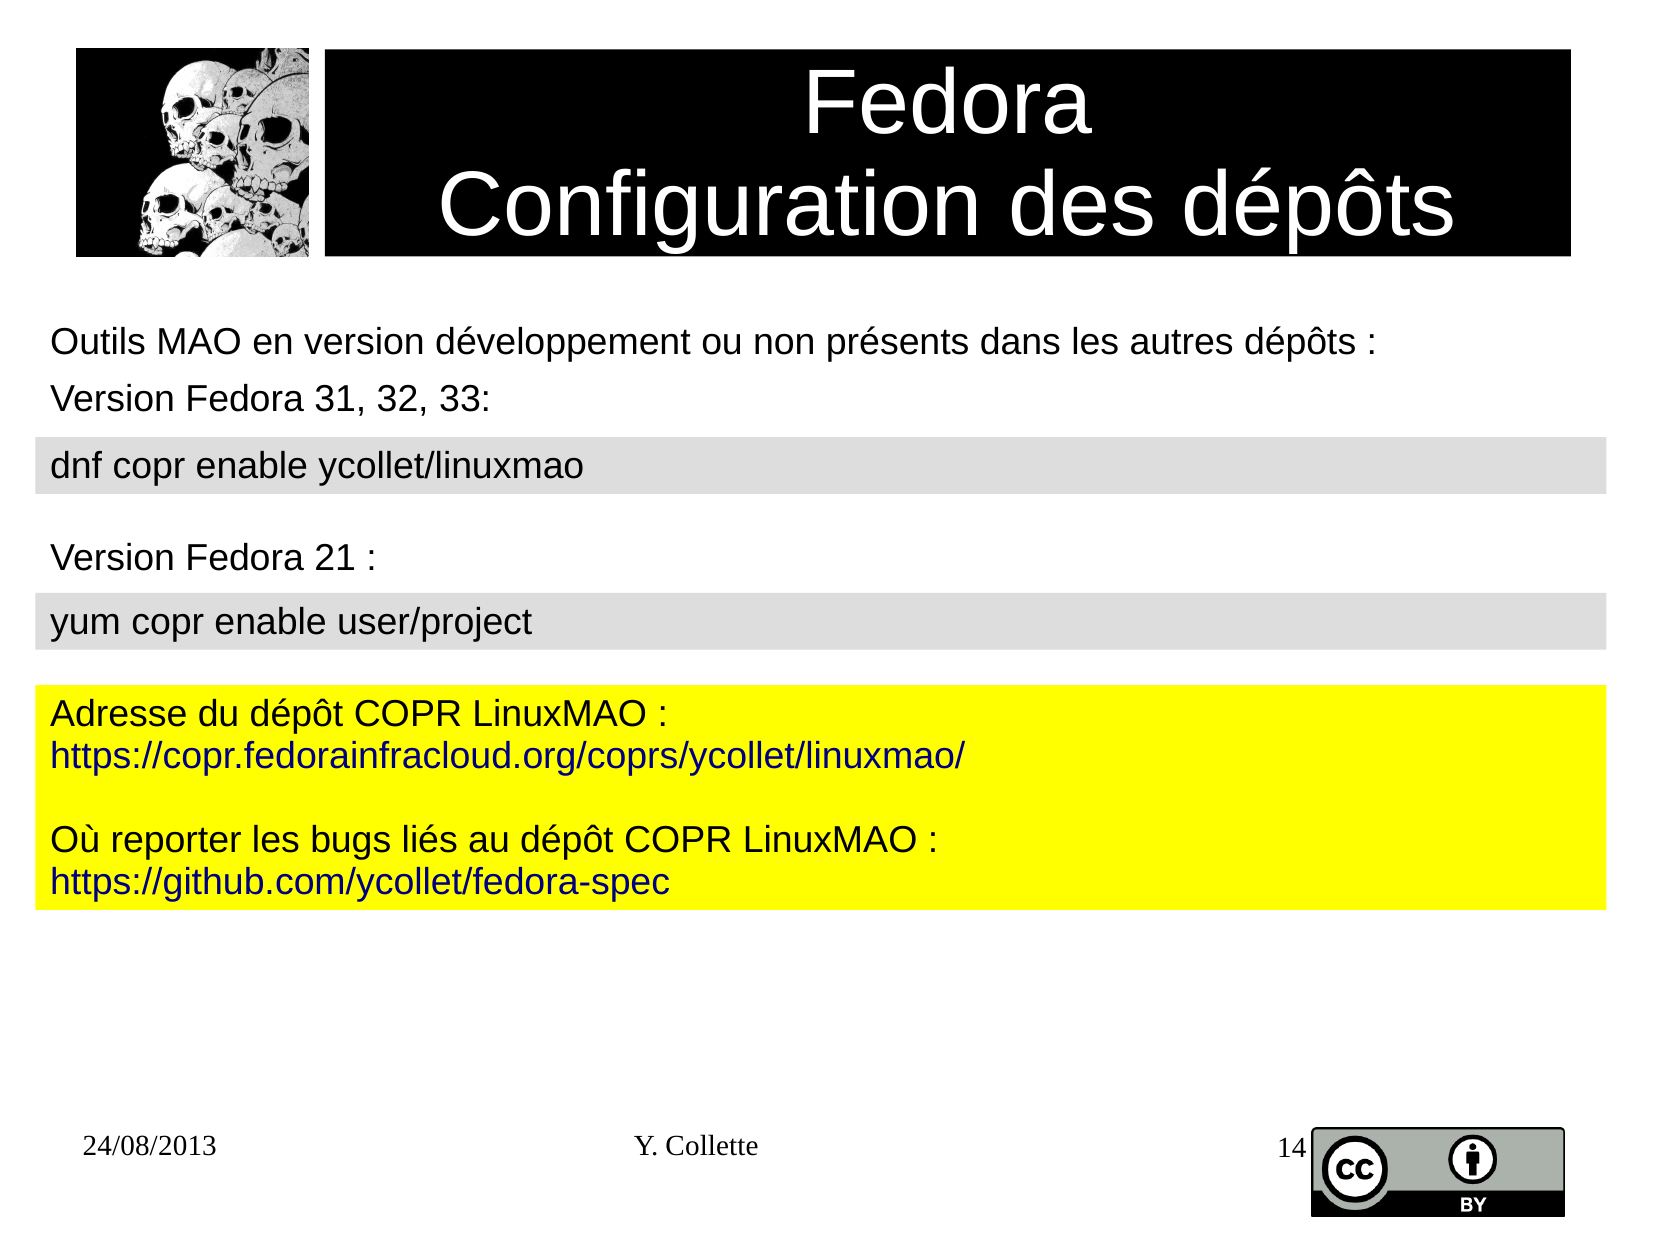

# Fedora Configuration des dépôts
Outils MAO en version développement ou non présents dans les autres dépôts :
Version Fedora 31, 32, 33:
dnf copr enable ycollet/linuxmao
Version Fedora 21 :
yum copr enable user/project
Adresse du dépôt COPR LinuxMAO :
https://copr.fedorainfracloud.org/coprs/ycollet/linuxmao/
Où reporter les bugs liés au dépôt COPR LinuxMAO :
https://github.com/ycollet/fedora-spec
Y. Collette
14